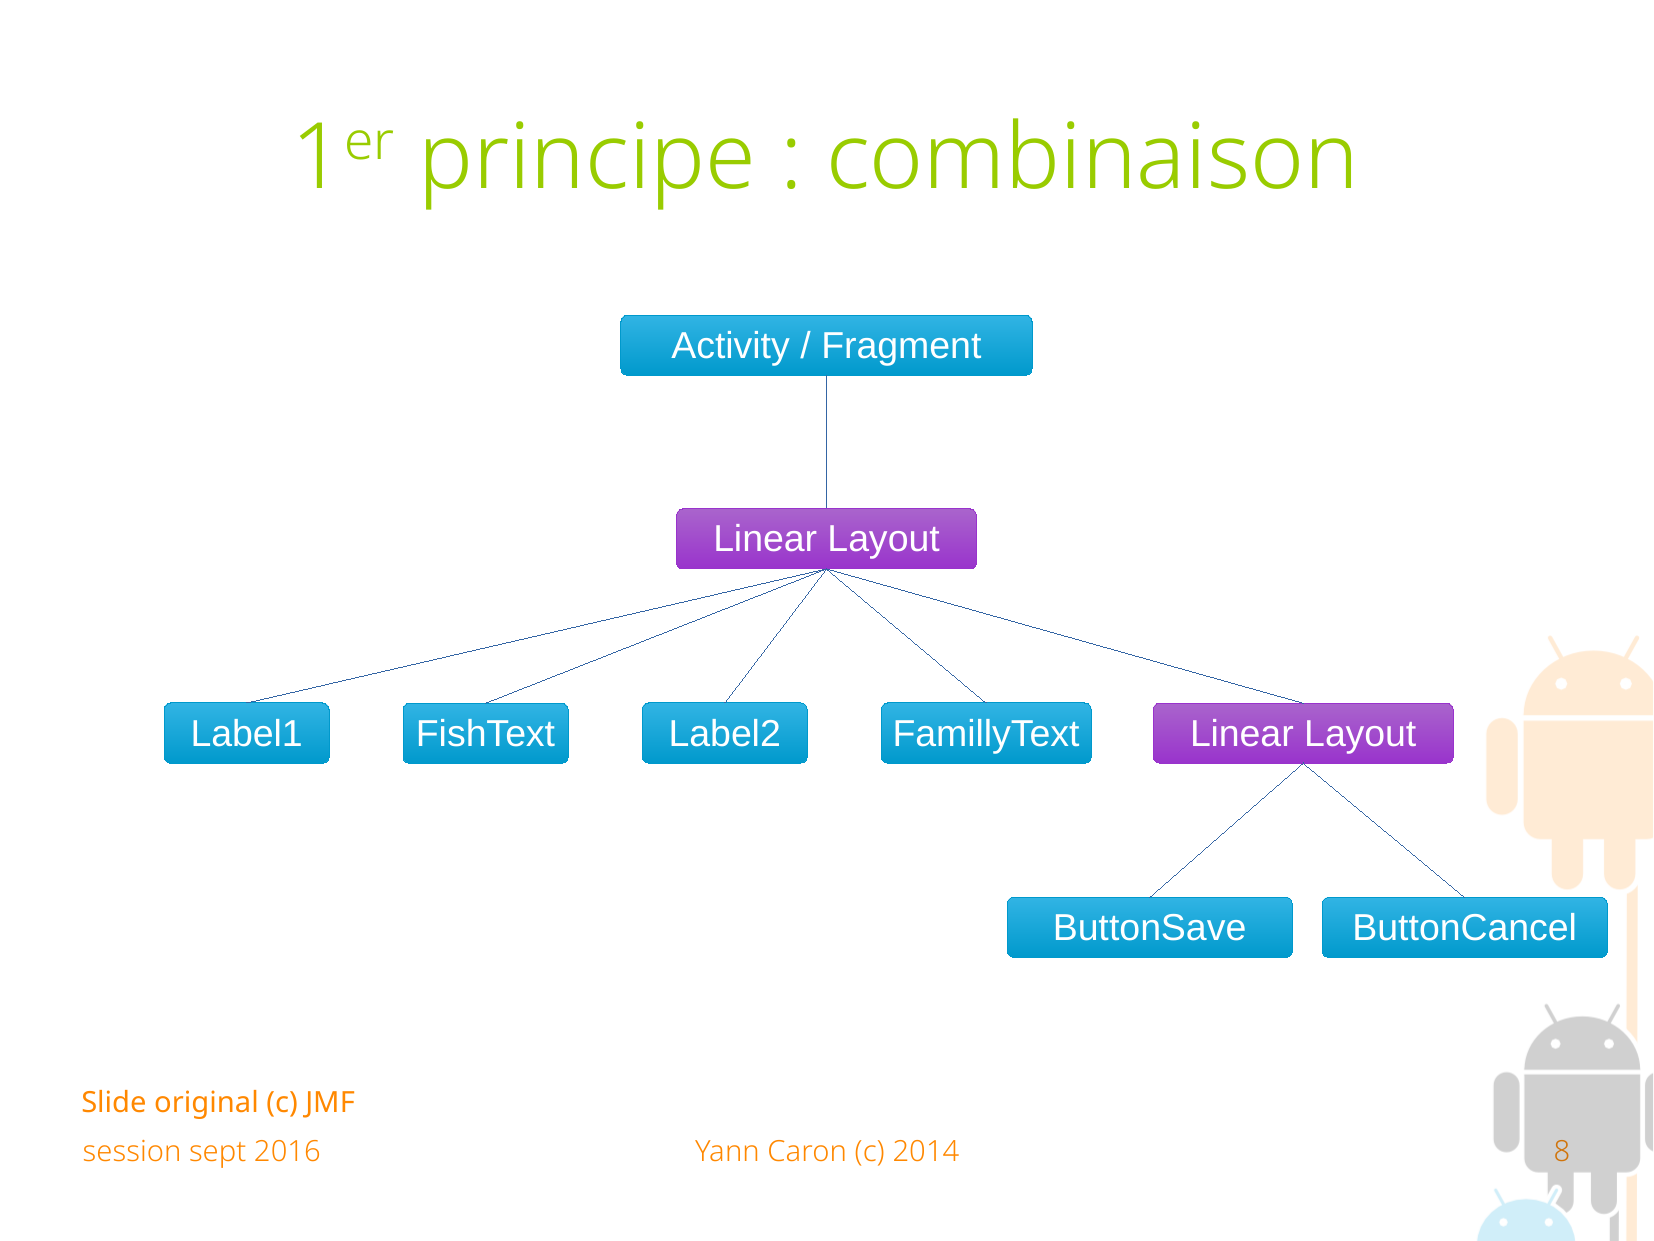

# 1er principe : combinaison
Activity / Fragment
Linear Layout
Label2
Label1
FamillyText
FishText
Linear Layout
ButtonSave
ButtonCancel
Slide original (c) JMF
session sept 2016
Yann Caron (c) 2014
8